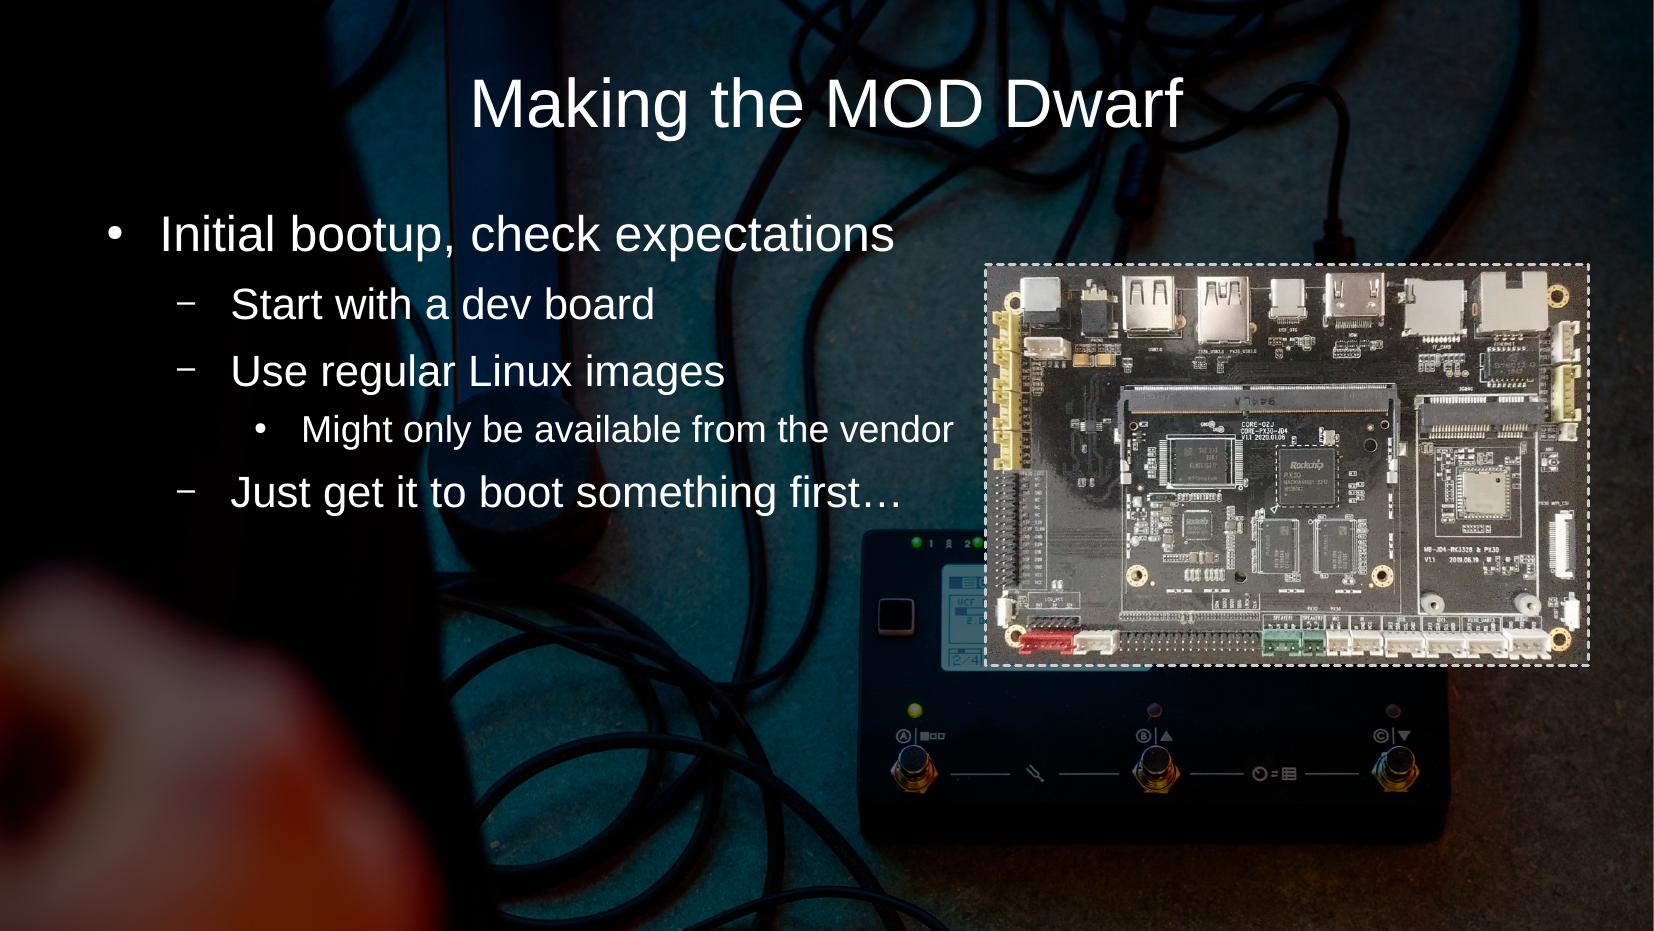

# Making the MOD Dwarf
Initial bootup, check expectations
Start with a dev board
Use regular Linux images
Might only be available from the vendor
Just get it to boot something first…